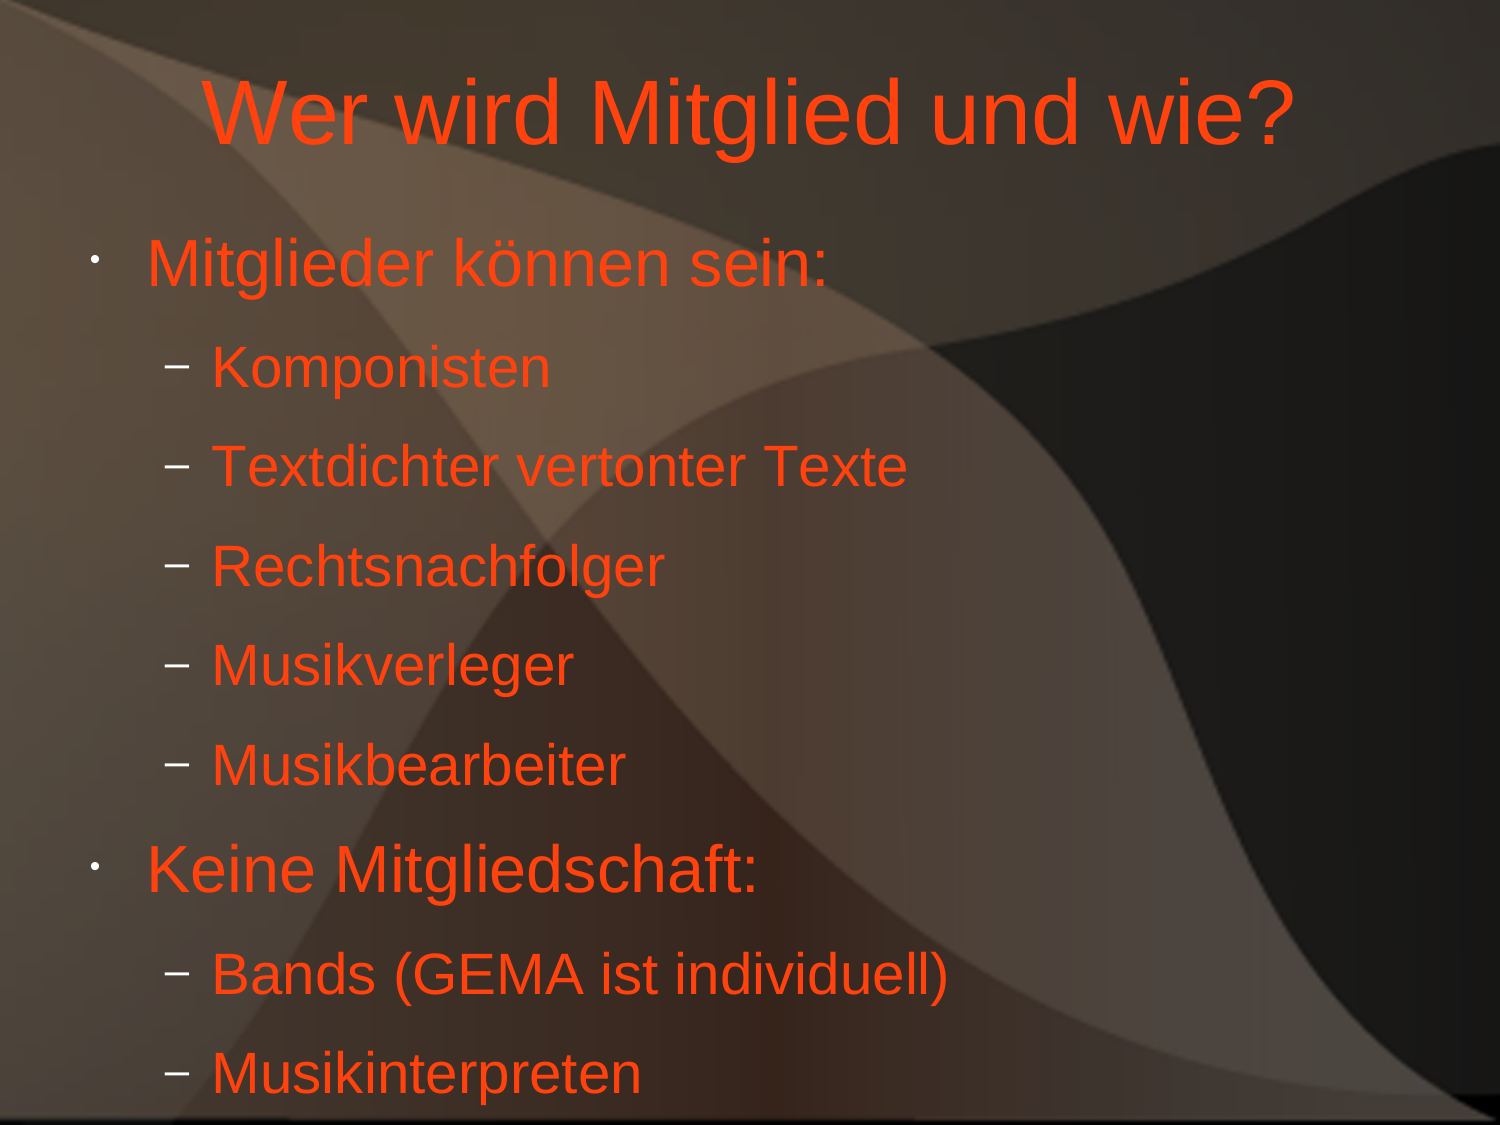

# Wer wird Mitglied und wie?
Mitglieder können sein:
Komponisten
Textdichter vertonter Texte
Rechtsnachfolger
Musikverleger
Musikbearbeiter
Keine Mitgliedschaft:
Bands (GEMA ist individuell)
Musikinterpreten